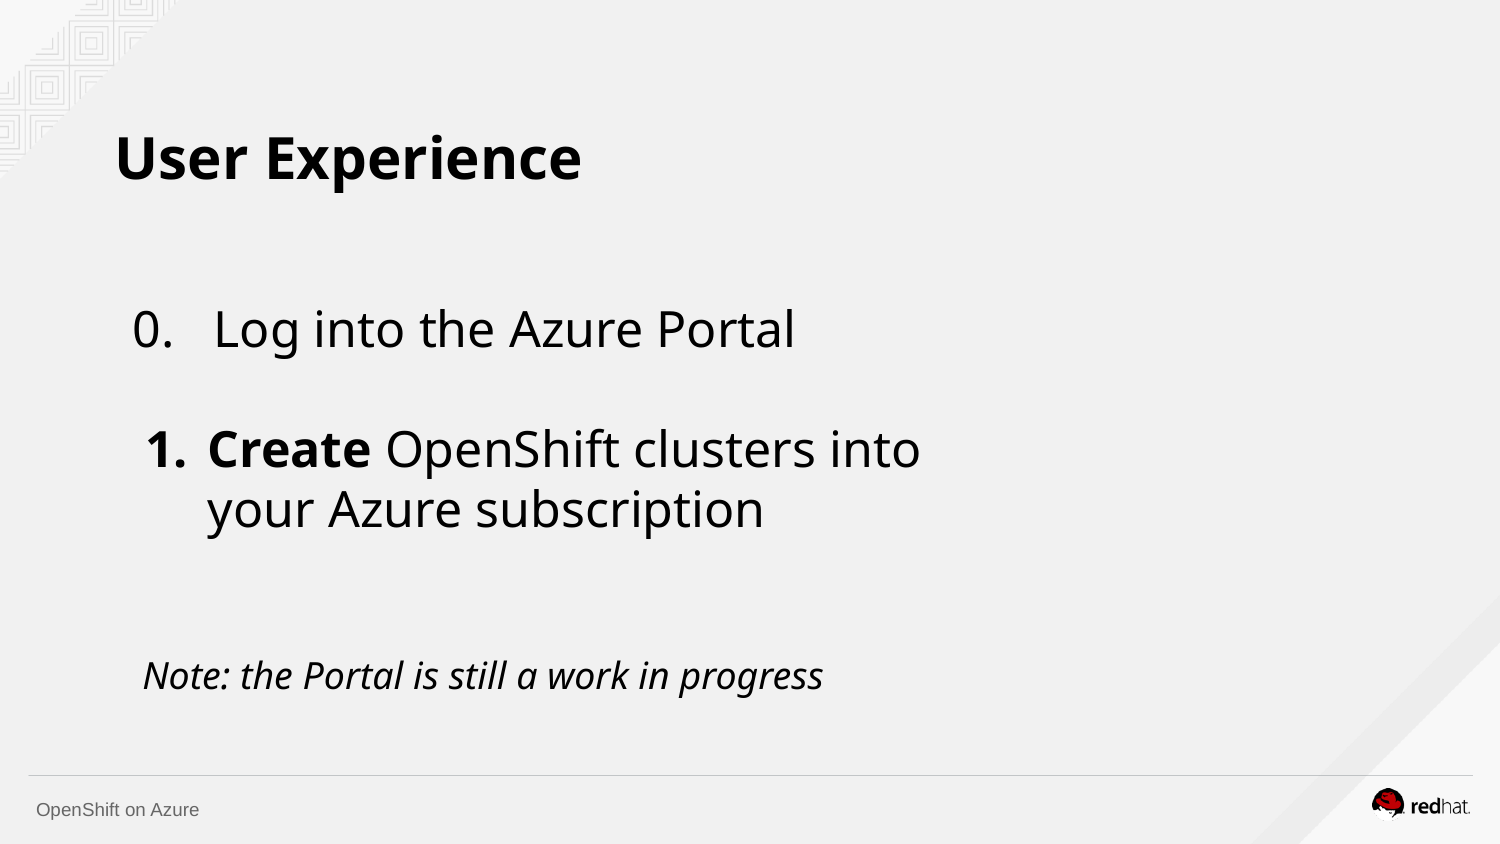

User Experience
0. Log into the Azure Portal
Create OpenShift clusters into your Azure subscription
 Note: the Portal is still a work in progress